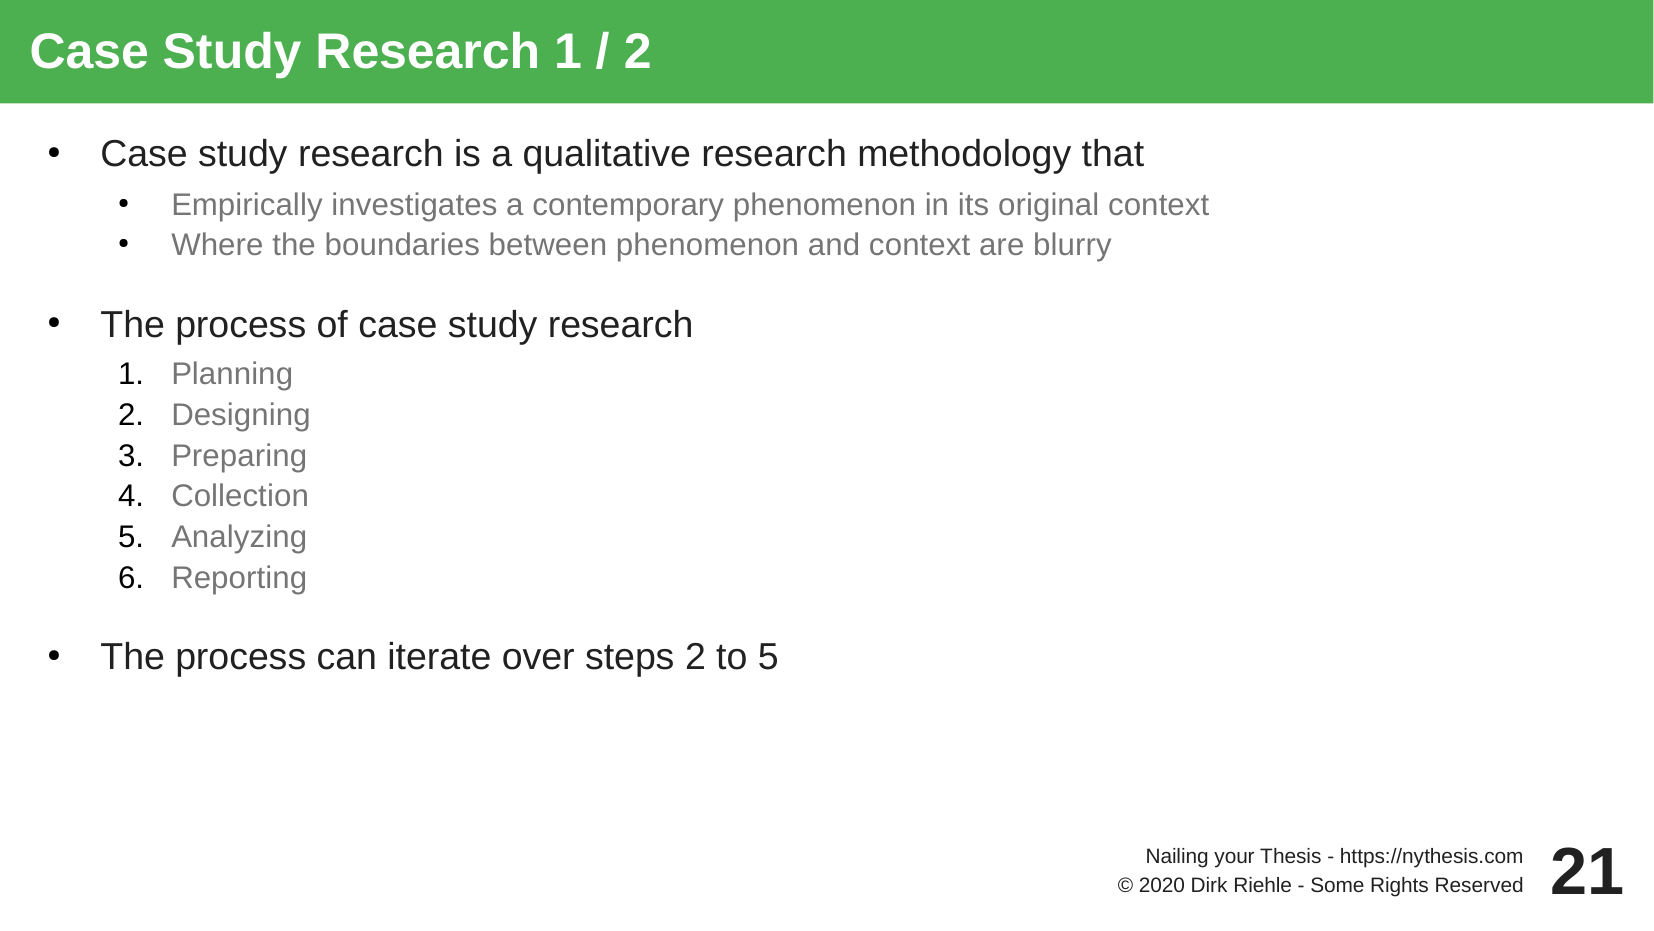

# Case Study Research 1 / 2
Case study research is a qualitative research methodology that
Empirically investigates a contemporary phenomenon in its original context
Where the boundaries between phenomenon and context are blurry
The process of case study research
Planning
Designing
Preparing
Collection
Analyzing
Reporting
The process can iterate over steps 2 to 5
Nailing your Thesis - https://nythesis.com
21
© 2020 Dirk Riehle - Some Rights Reserved